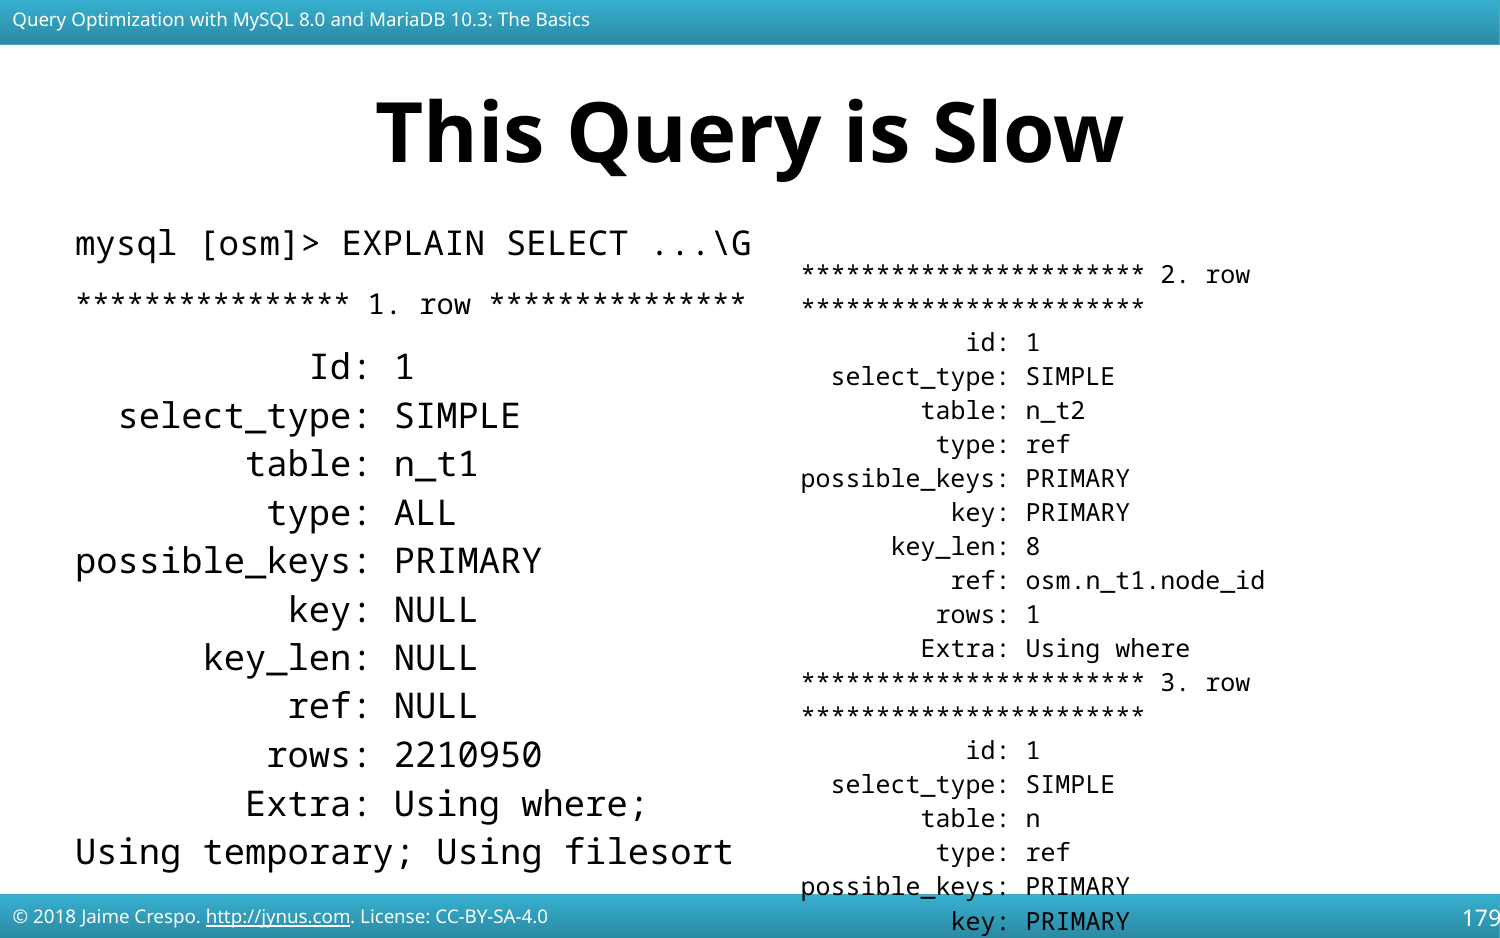

# This Query is Slow
mysql [osm]> EXPLAIN SELECT ...\G
**************** 1. row ***************
 Id: 1
 select_type: SIMPLE
 table: n_t1
 type: ALL
possible_keys: PRIMARY
 key: NULL
 key_len: NULL
 ref: NULL
 rows: 2210950
 Extra: Using where; Using temporary; Using filesort
*********************** 2. row ***********************
 id: 1
 select_type: SIMPLE
 table: n_t2
 type: ref
possible_keys: PRIMARY
 key: PRIMARY
 key_len: 8
 ref: osm.n_t1.node_id
 rows: 1
 Extra: Using where
*********************** 3. row ***********************
 id: 1
 select_type: SIMPLE
 table: n
 type: ref
possible_keys: PRIMARY
 key: PRIMARY
 key_len: 8
 ref: osm.n_t1.node_id
 rows: 1
 Extra:
3 rows in set (0.00 sec)